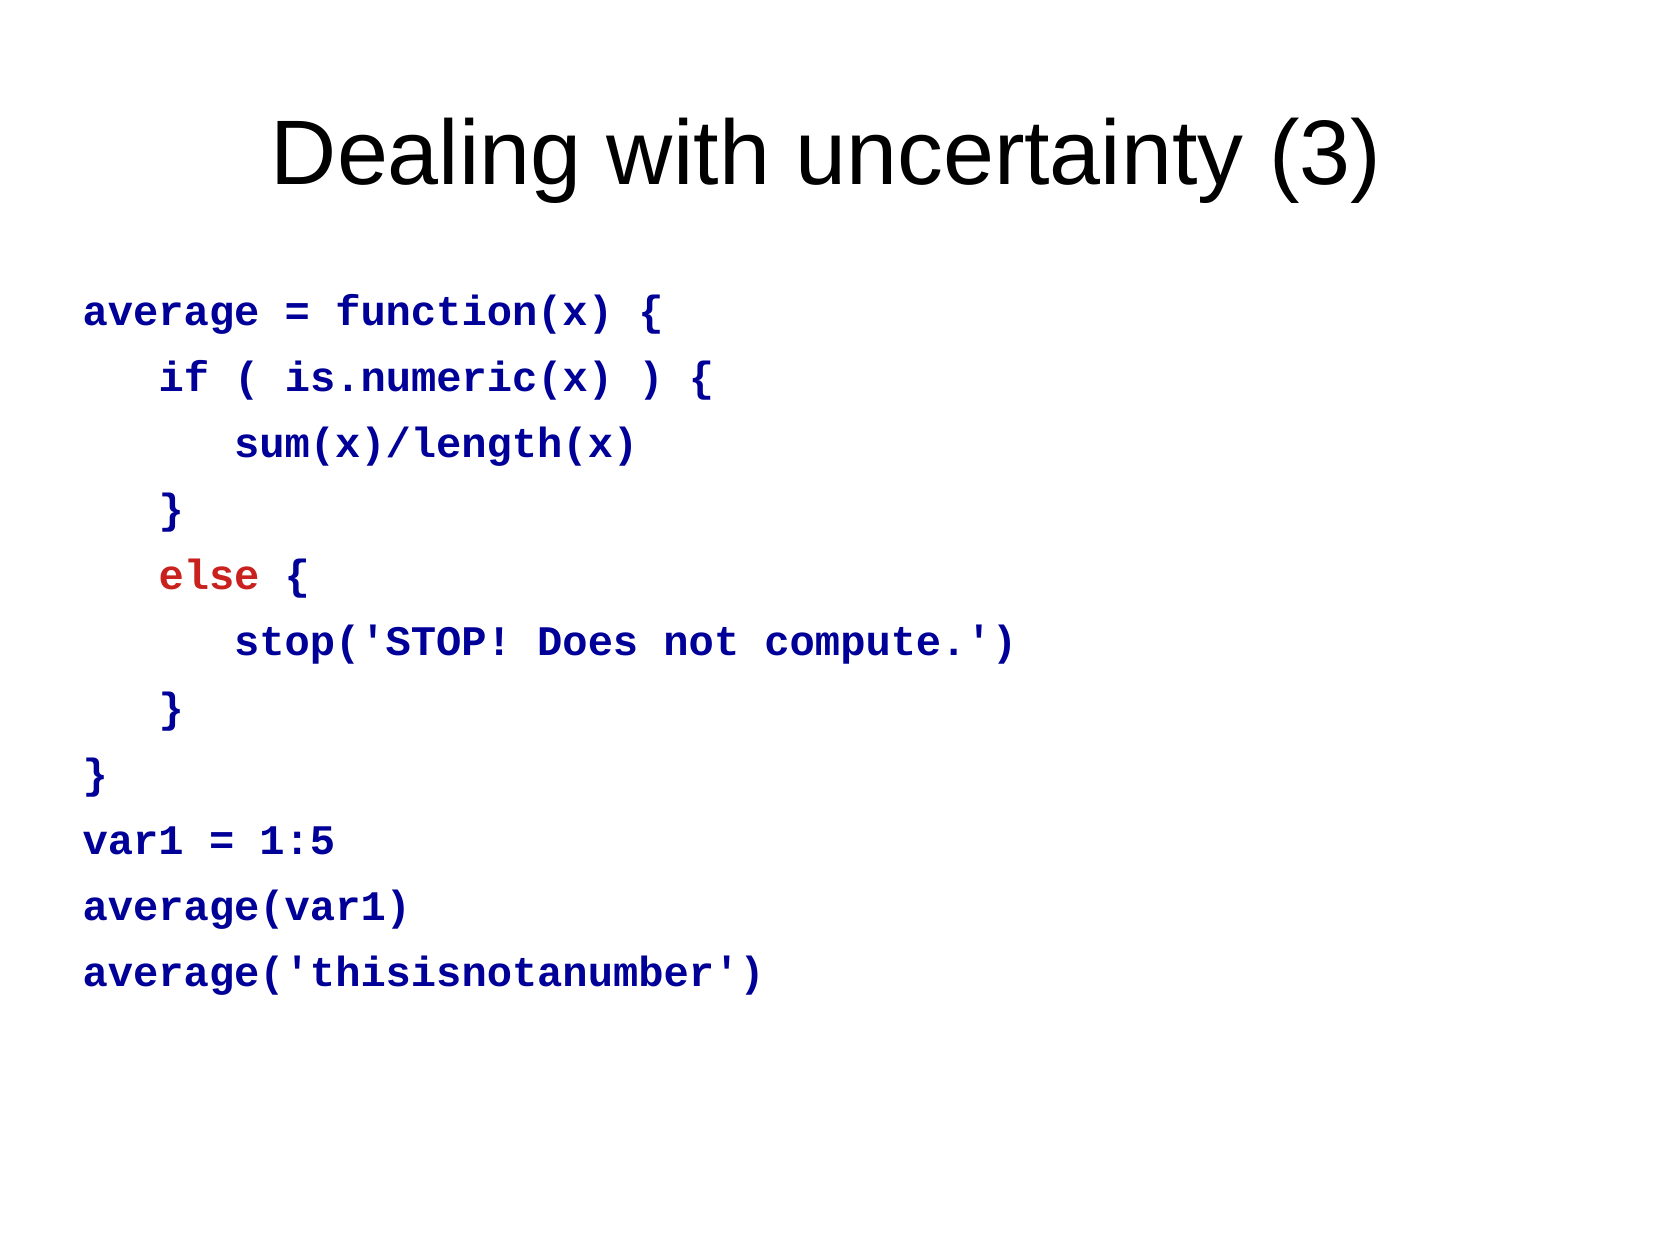

# Dealing with uncertainty (3)
average = function(x) {
 if ( is.numeric(x) ) {
 sum(x)/length(x)
 }
 else {
 stop('STOP! Does not compute.')
 }
}
var1 = 1:5
average(var1)
average('thisisnotanumber')